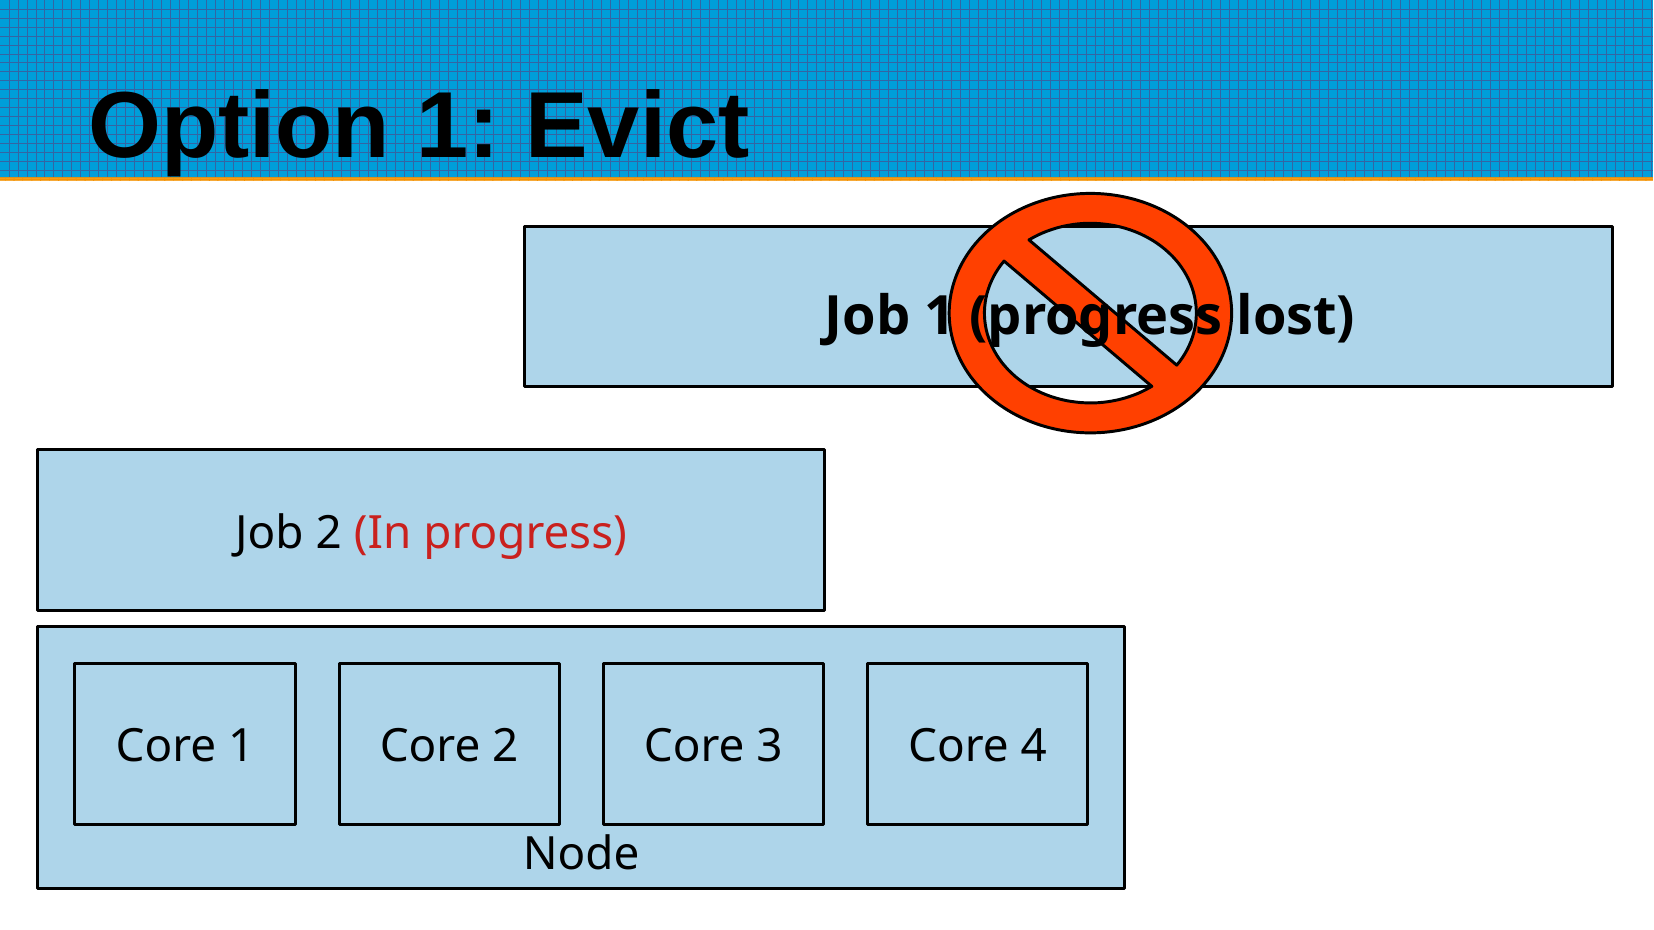

# Option 1: Evict
Job 1 (progress lost)
Job 2 (In progress)
Node
Core 1
Core 2
Core 3
Core 4